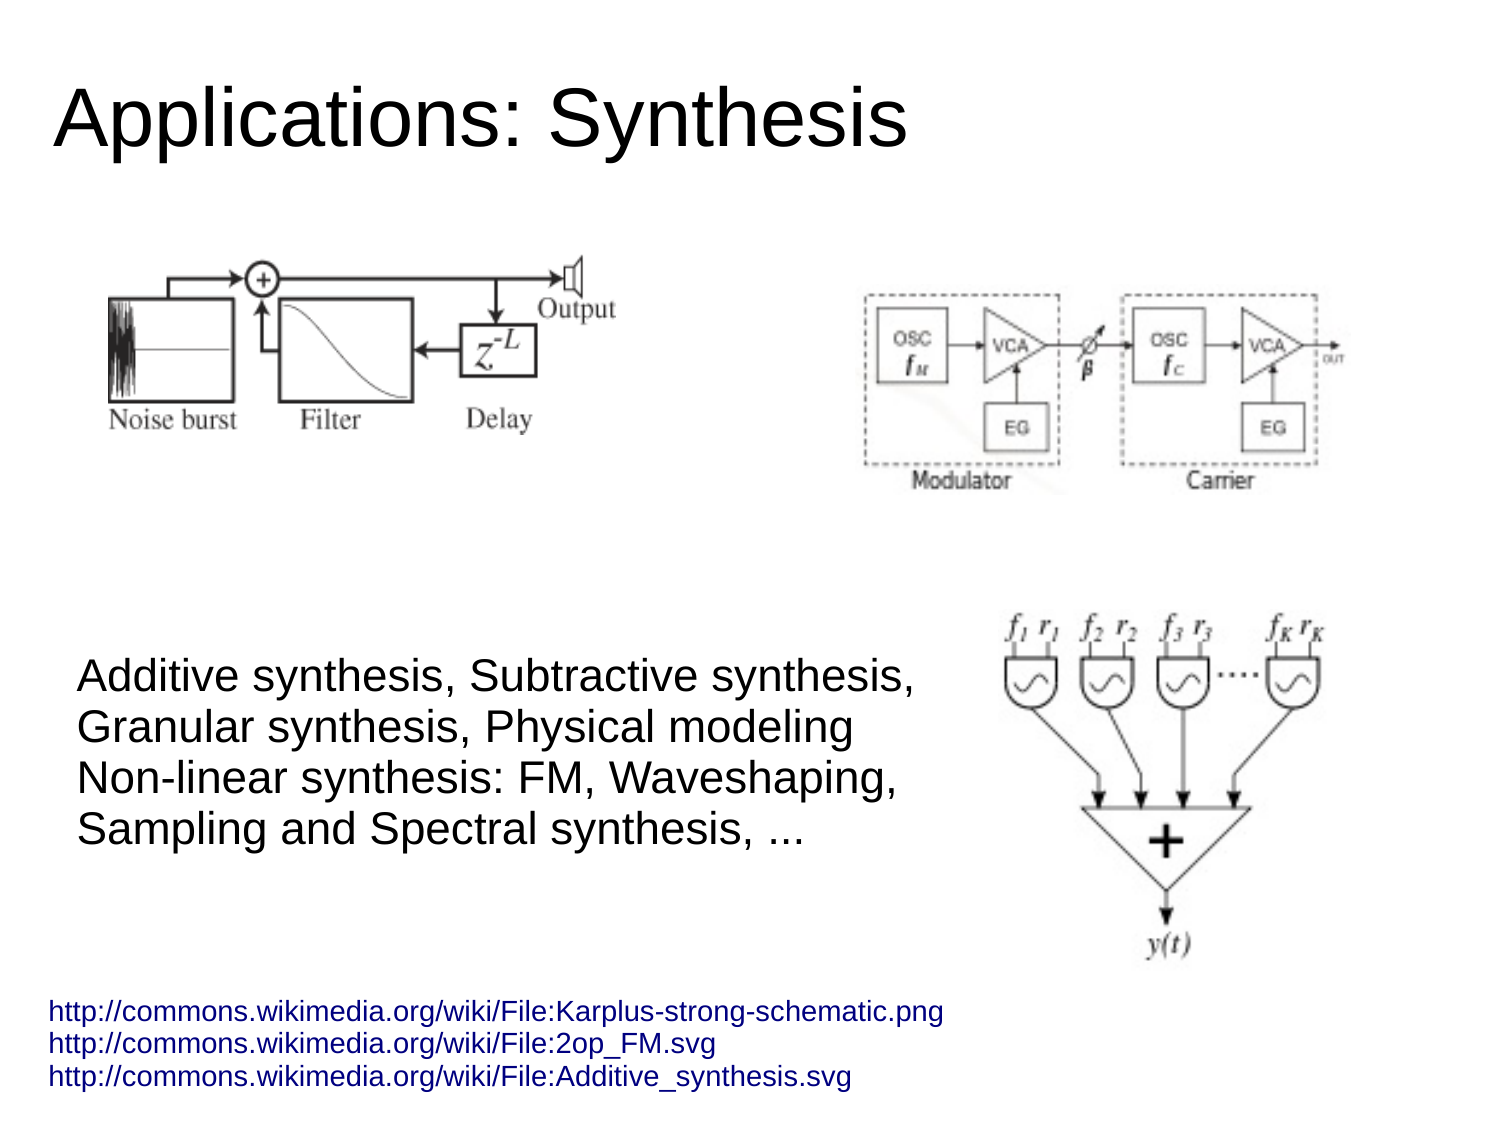

# Applications: Synthesis
Additive synthesis, Subtractive synthesis,
Granular synthesis, Physical modeling
Non-linear synthesis: FM, Waveshaping,
Sampling and Spectral synthesis, ...
http://commons.wikimedia.org/wiki/File:Karplus-strong-schematic.png
http://commons.wikimedia.org/wiki/File:2op_FM.svg
http://commons.wikimedia.org/wiki/File:Additive_synthesis.svg